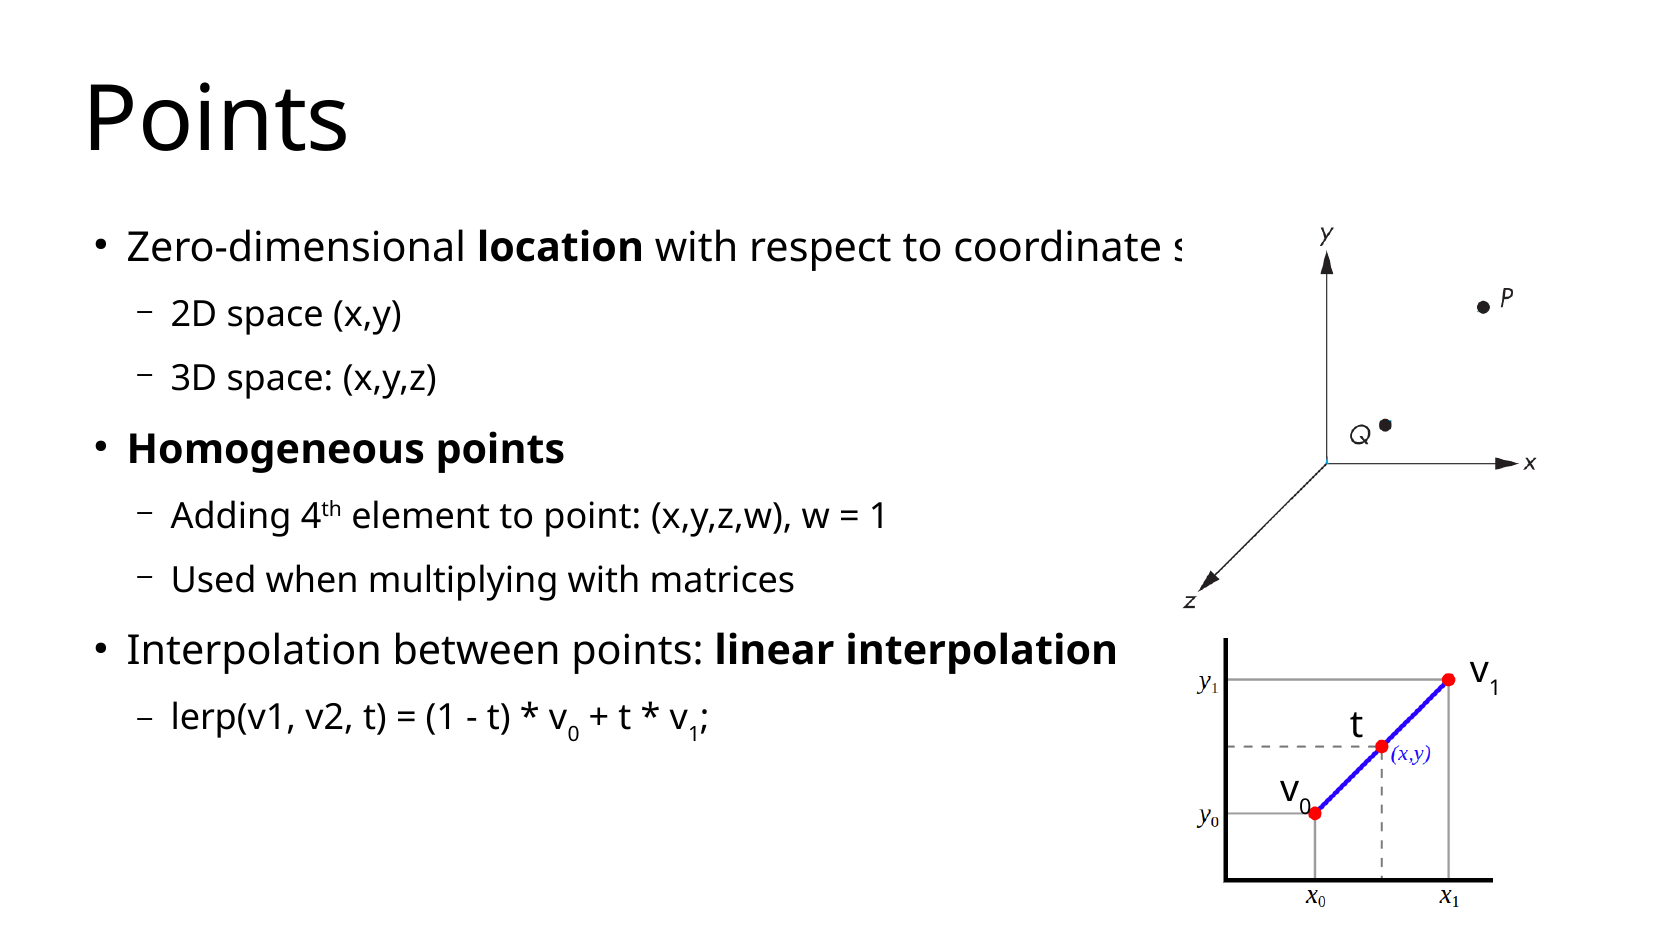

# Points
Zero-dimensional location with respect to coordinate system:
2D space (x,y)
3D space: (x,y,z)
Homogeneous points
Adding 4th element to point: (x,y,z,w), w = 1
Used when multiplying with matrices
Interpolation between points: linear interpolation
lerp(v1, v2, t) = (1 - t) * v0 + t * v1;
v1
t
v0